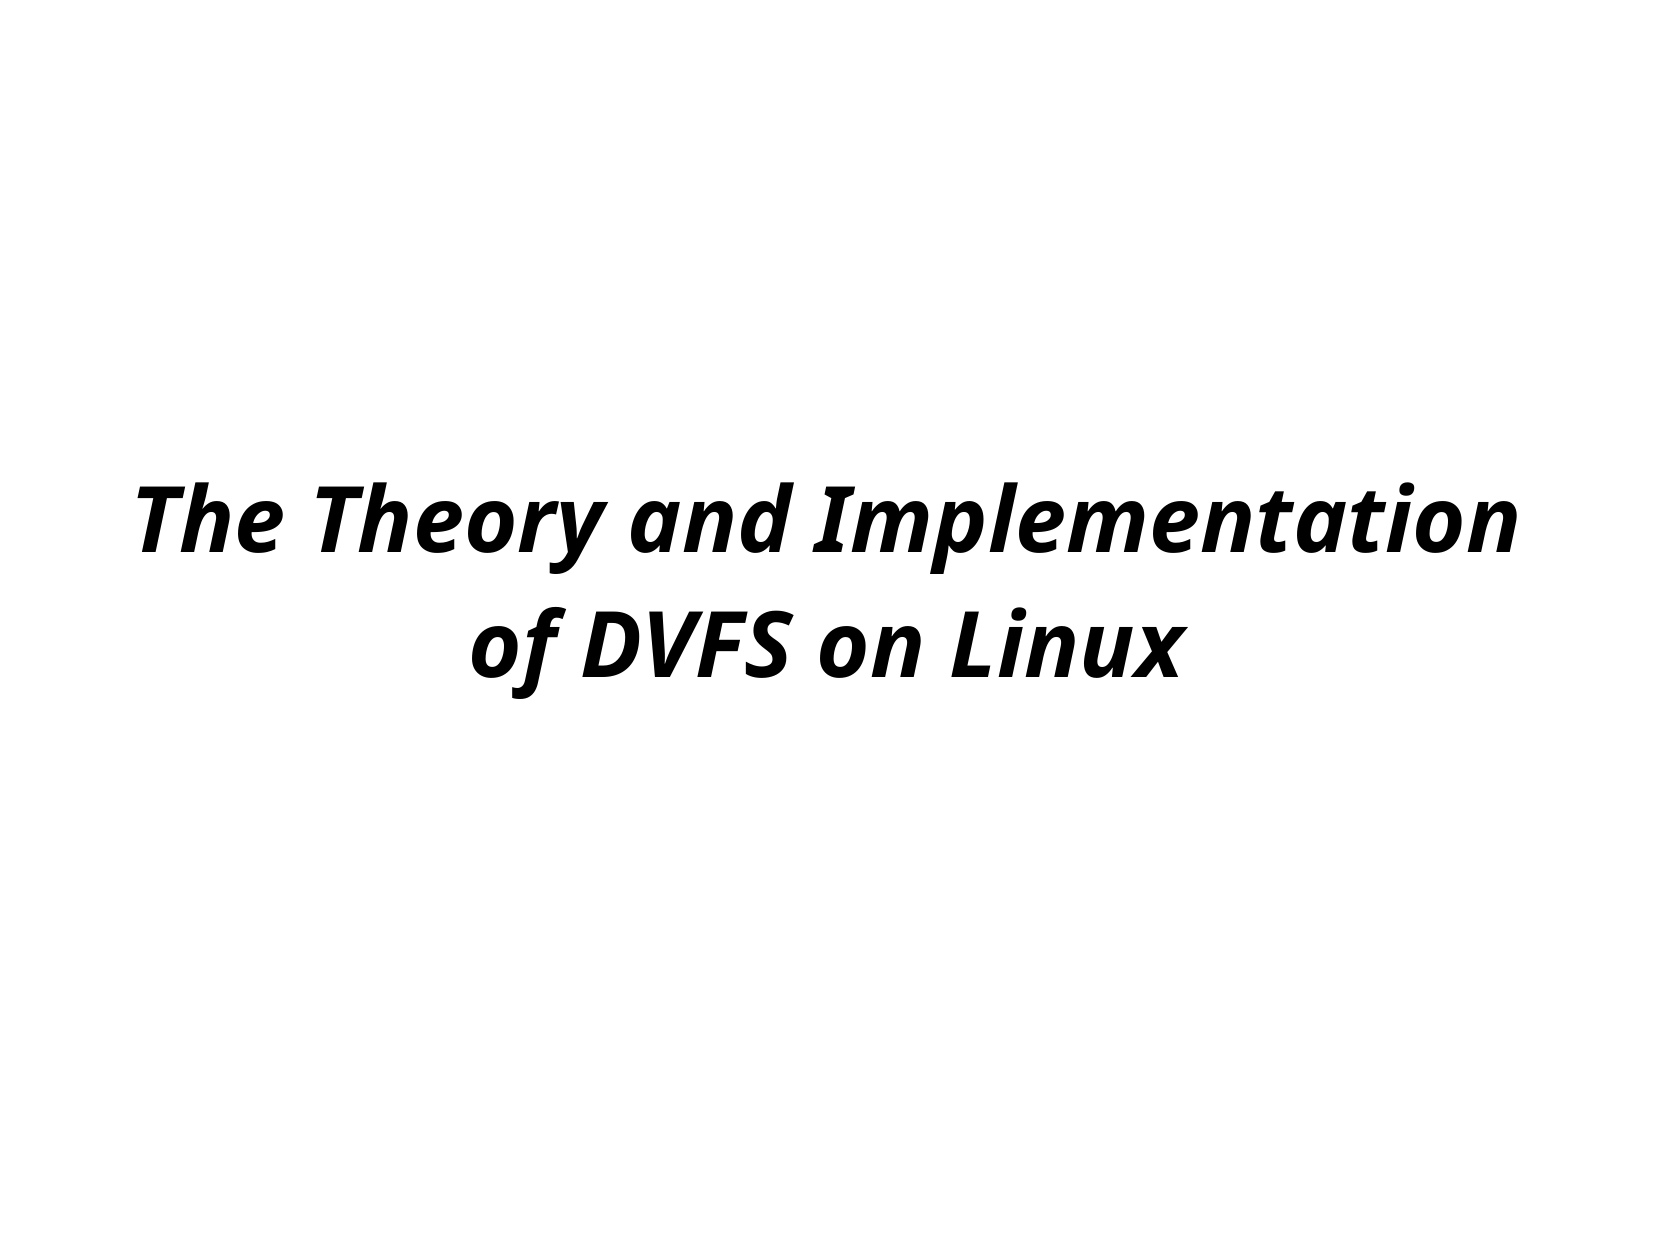

# The Theory and Implementation of DVFS on Linux